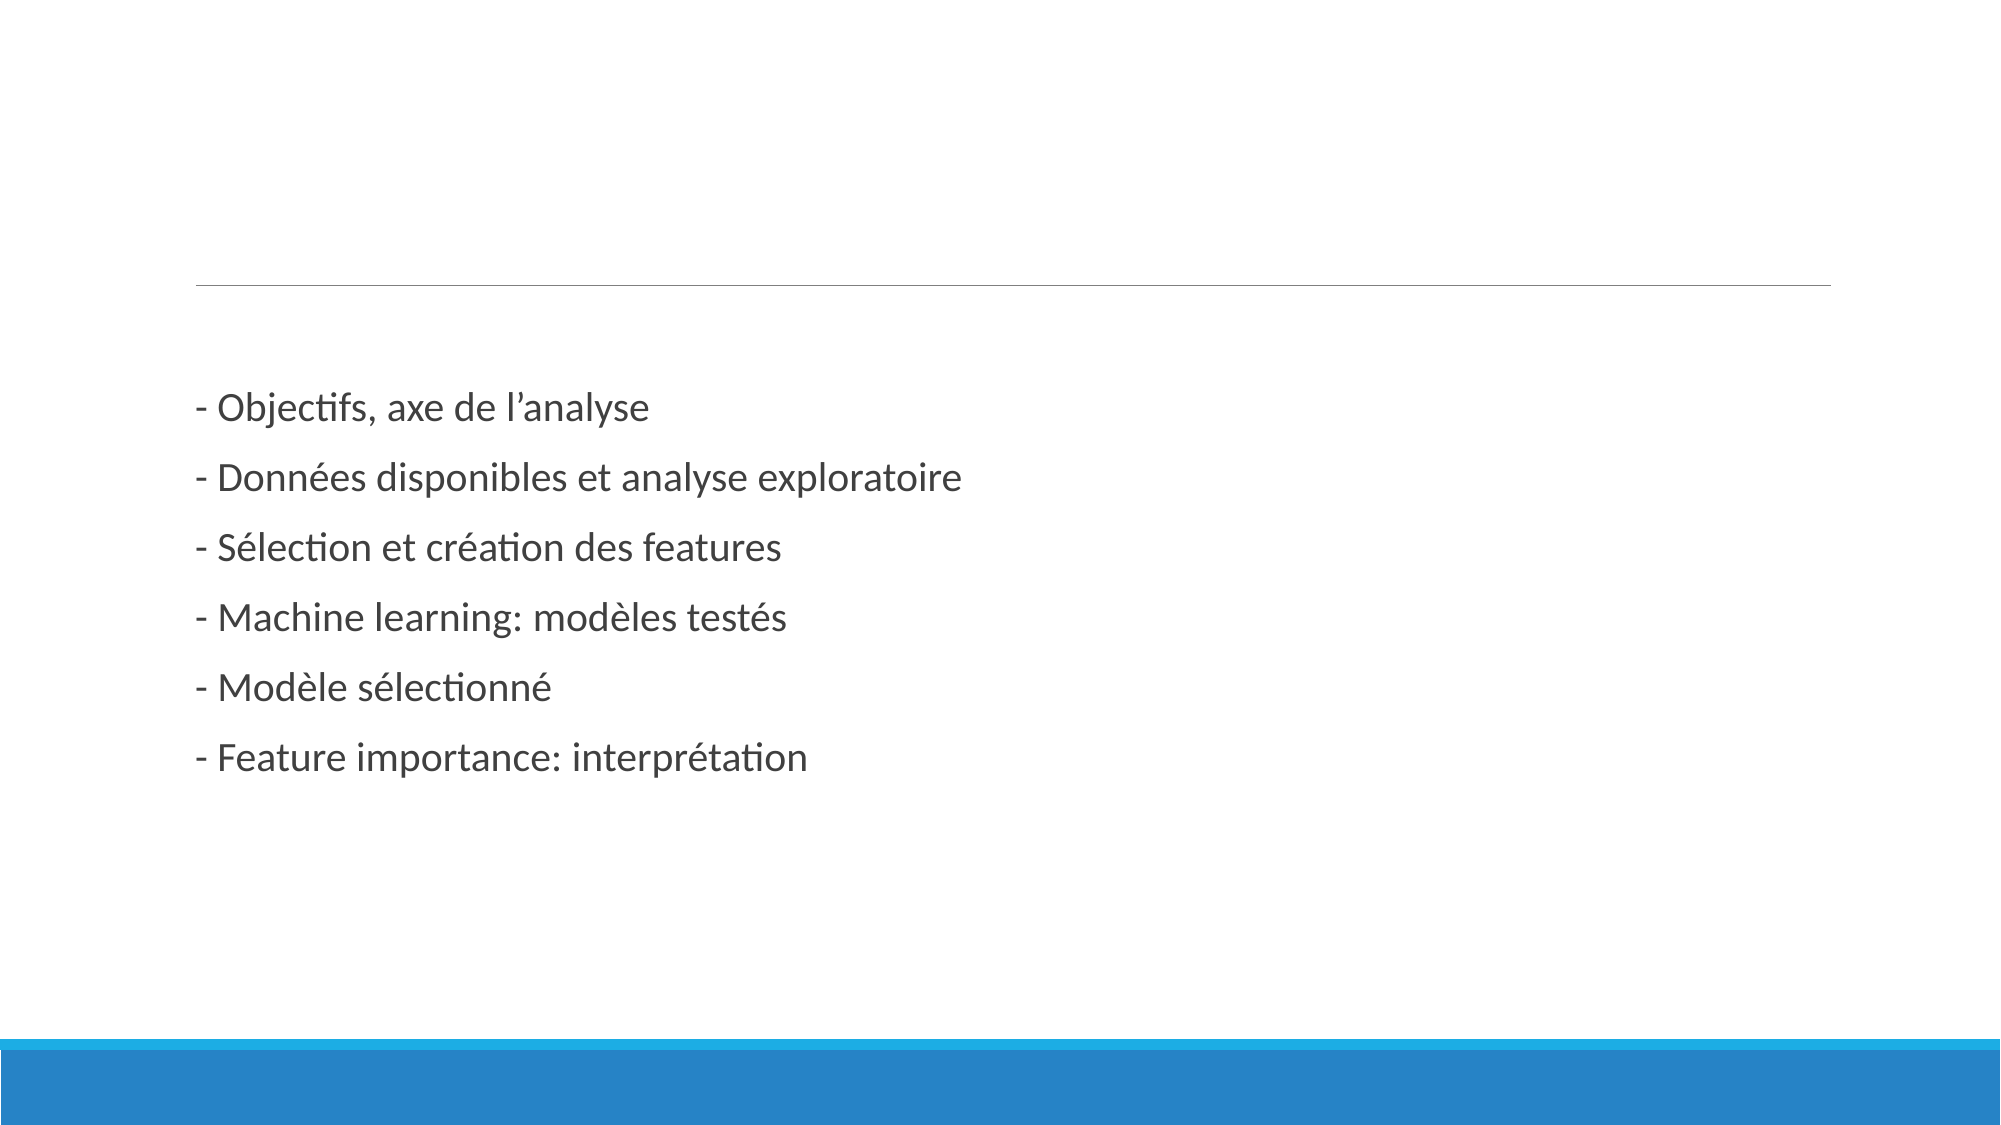

# - Objectifs, axe de l’analyse
- Données disponibles et analyse exploratoire
- Sélection et création des features
- Machine learning: modèles testés
- Modèle sélectionné
- Feature importance: interprétation